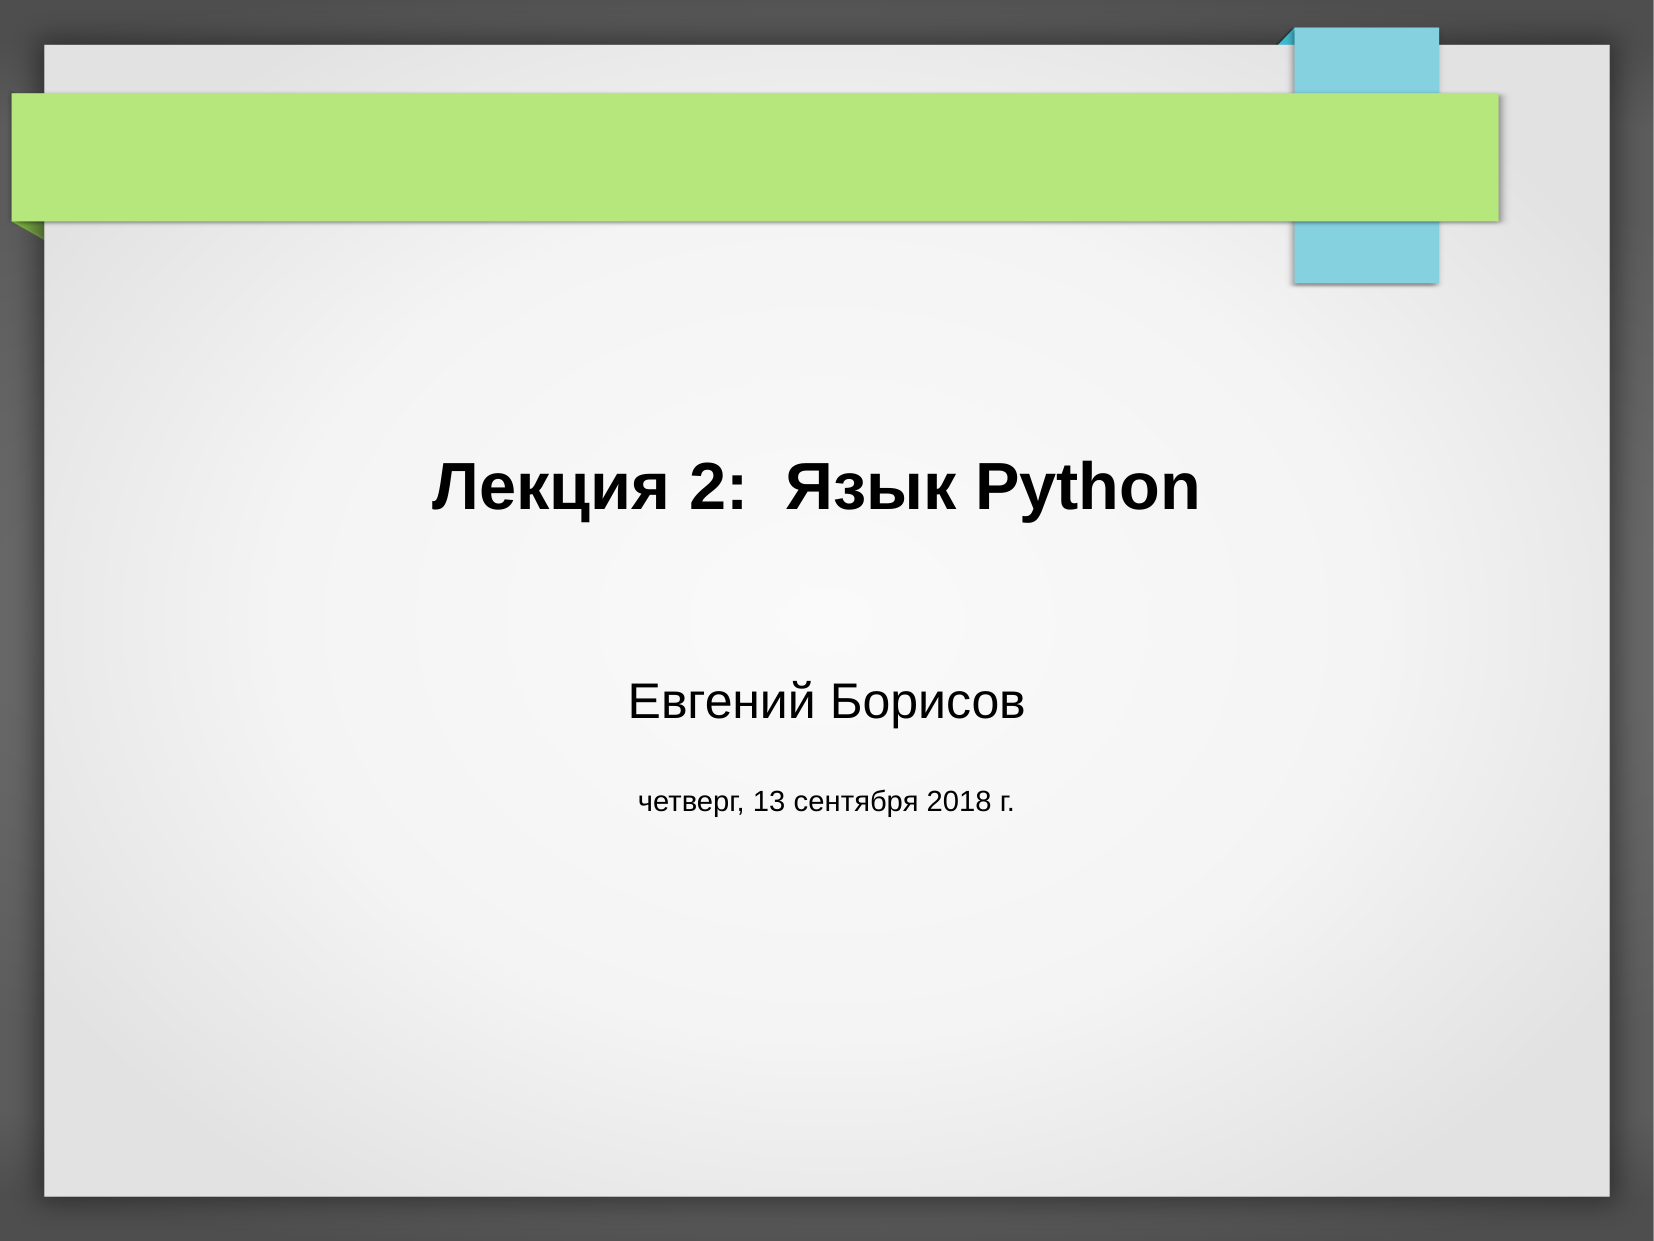

# Лекция 2: Язык Python
Евгений Борисов
четверг, 13 сентября 2018 г.